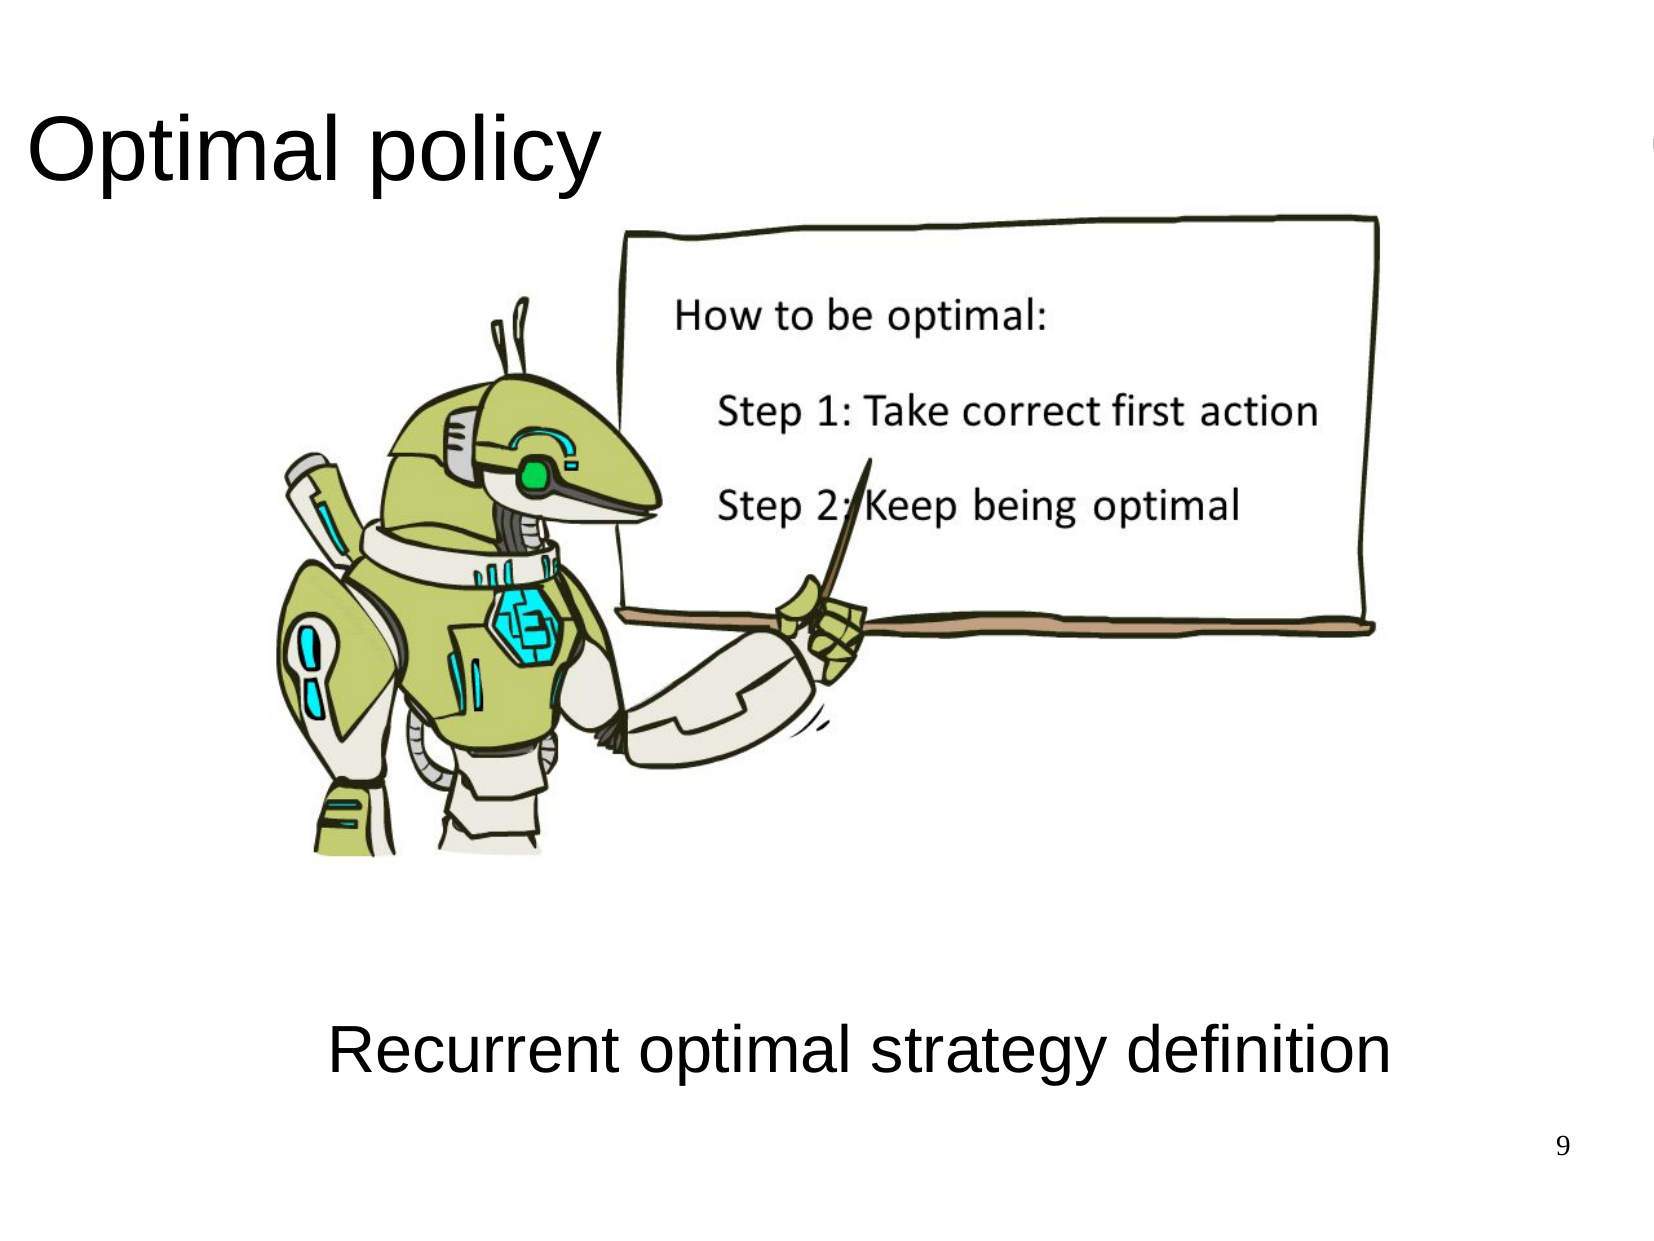

#
Optimal policy
Recurrent optimal strategy definition
9